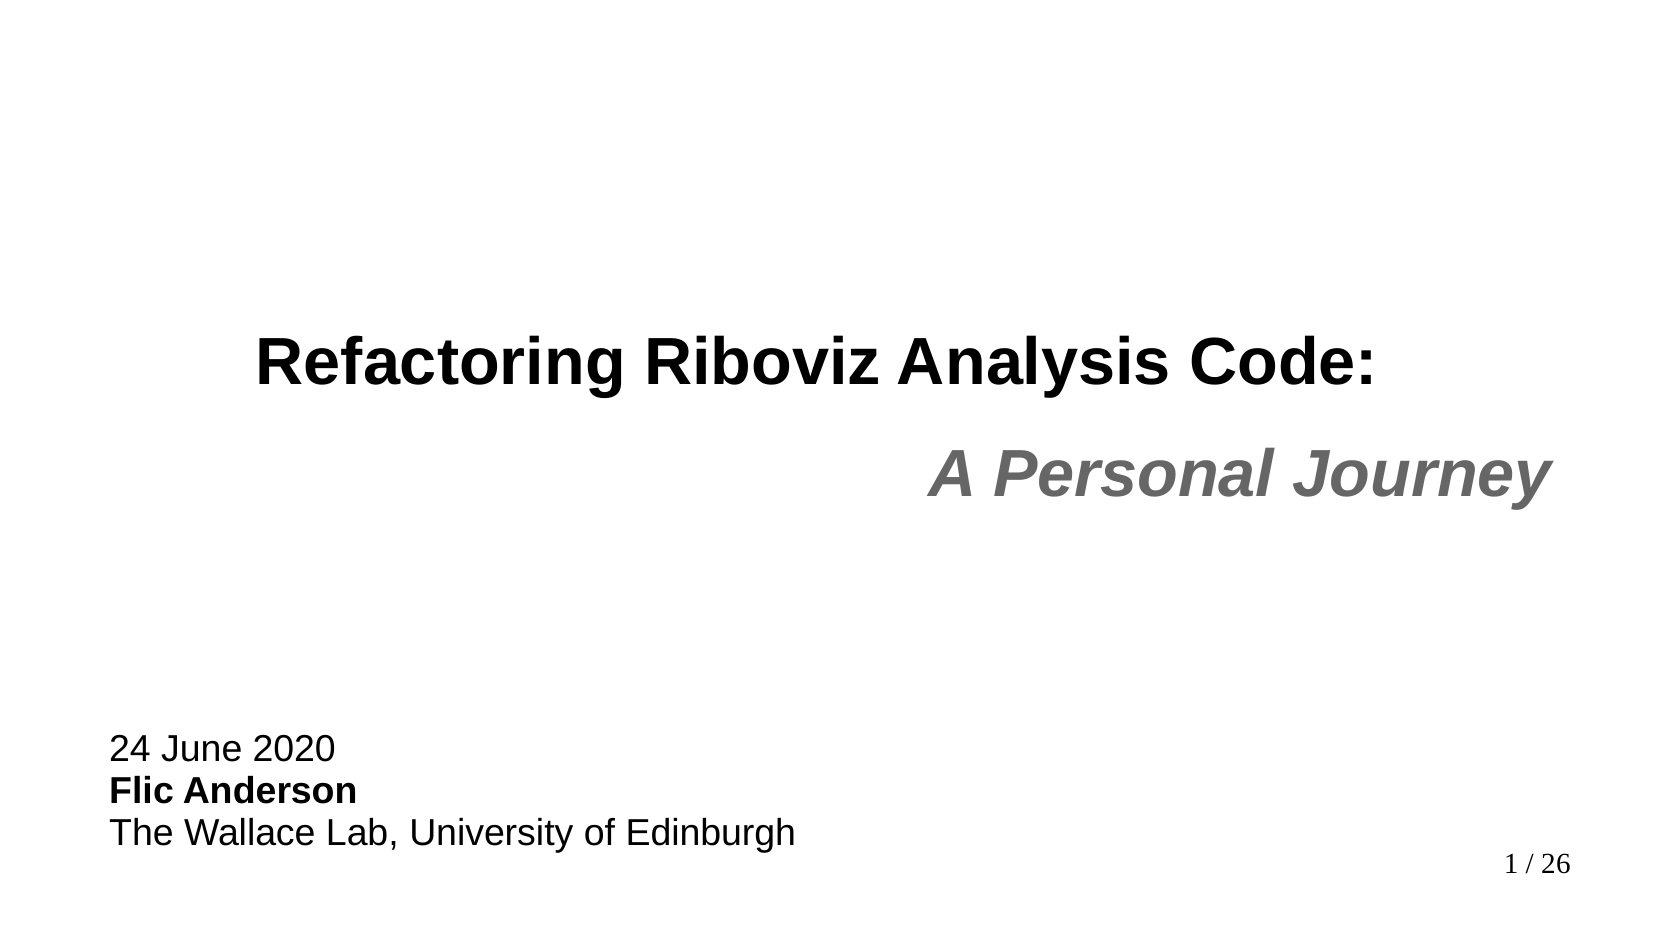

Refactoring Riboviz Analysis Code:
A Personal Journey
24 June 2020
Flic Anderson
The Wallace Lab, University of Edinburgh
1